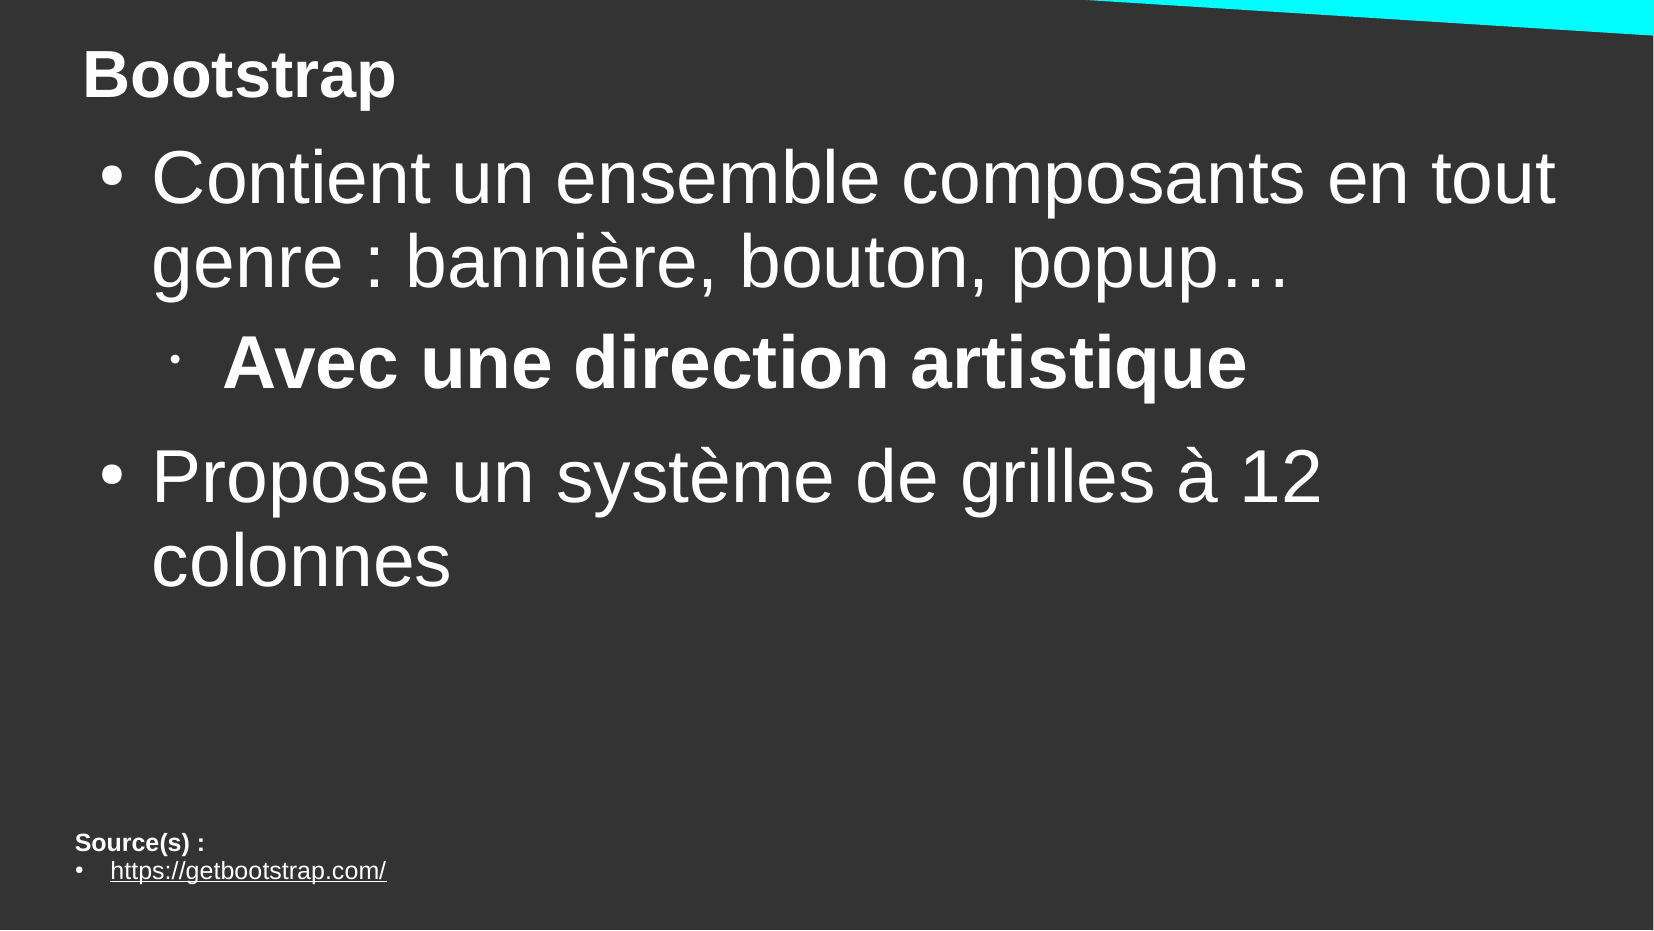

# Bootstrap
Contient un ensemble composants en tout genre : bannière, bouton, popup…
Avec une direction artistique
Propose un système de grilles à 12 colonnes
Source(s) :
https://getbootstrap.com/